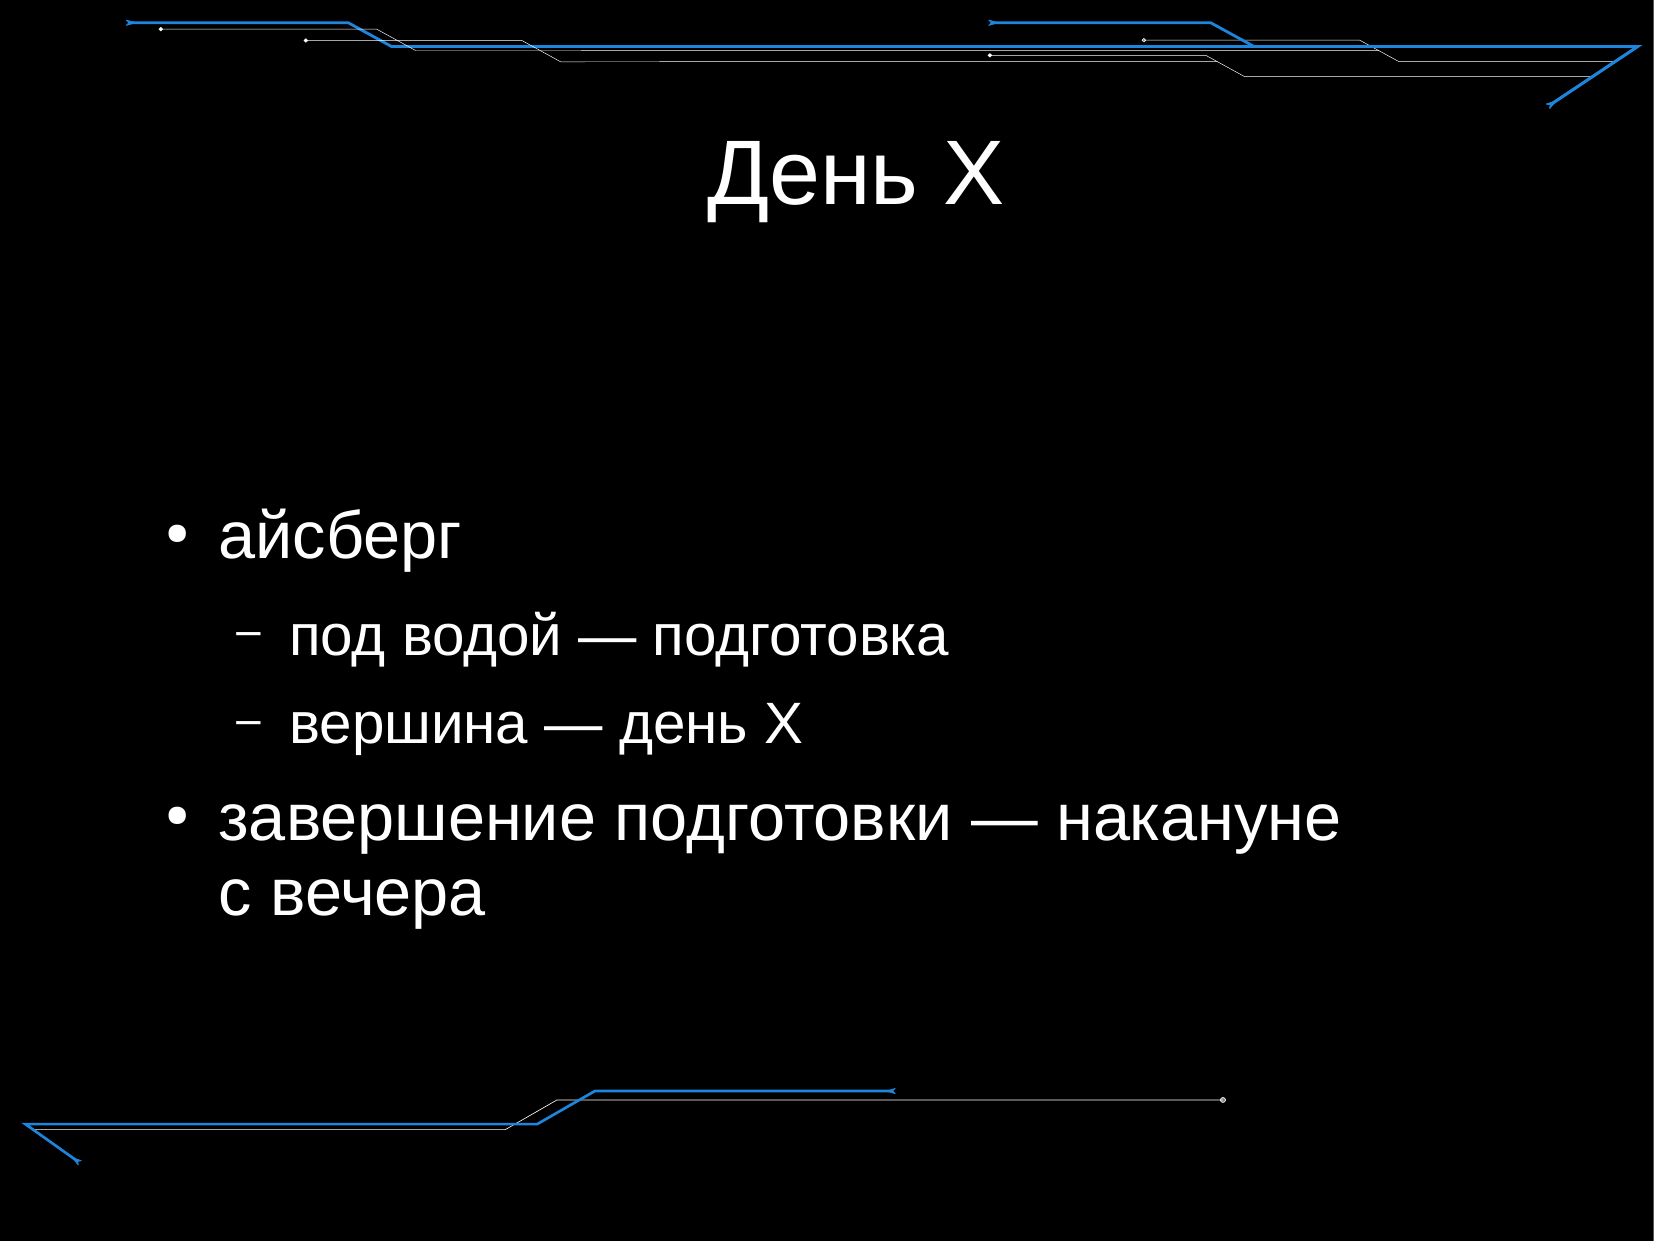

# День Х
айсберг
под водой — подготовка
вершина — день Х
завершение подготовки — накануне
с вечера